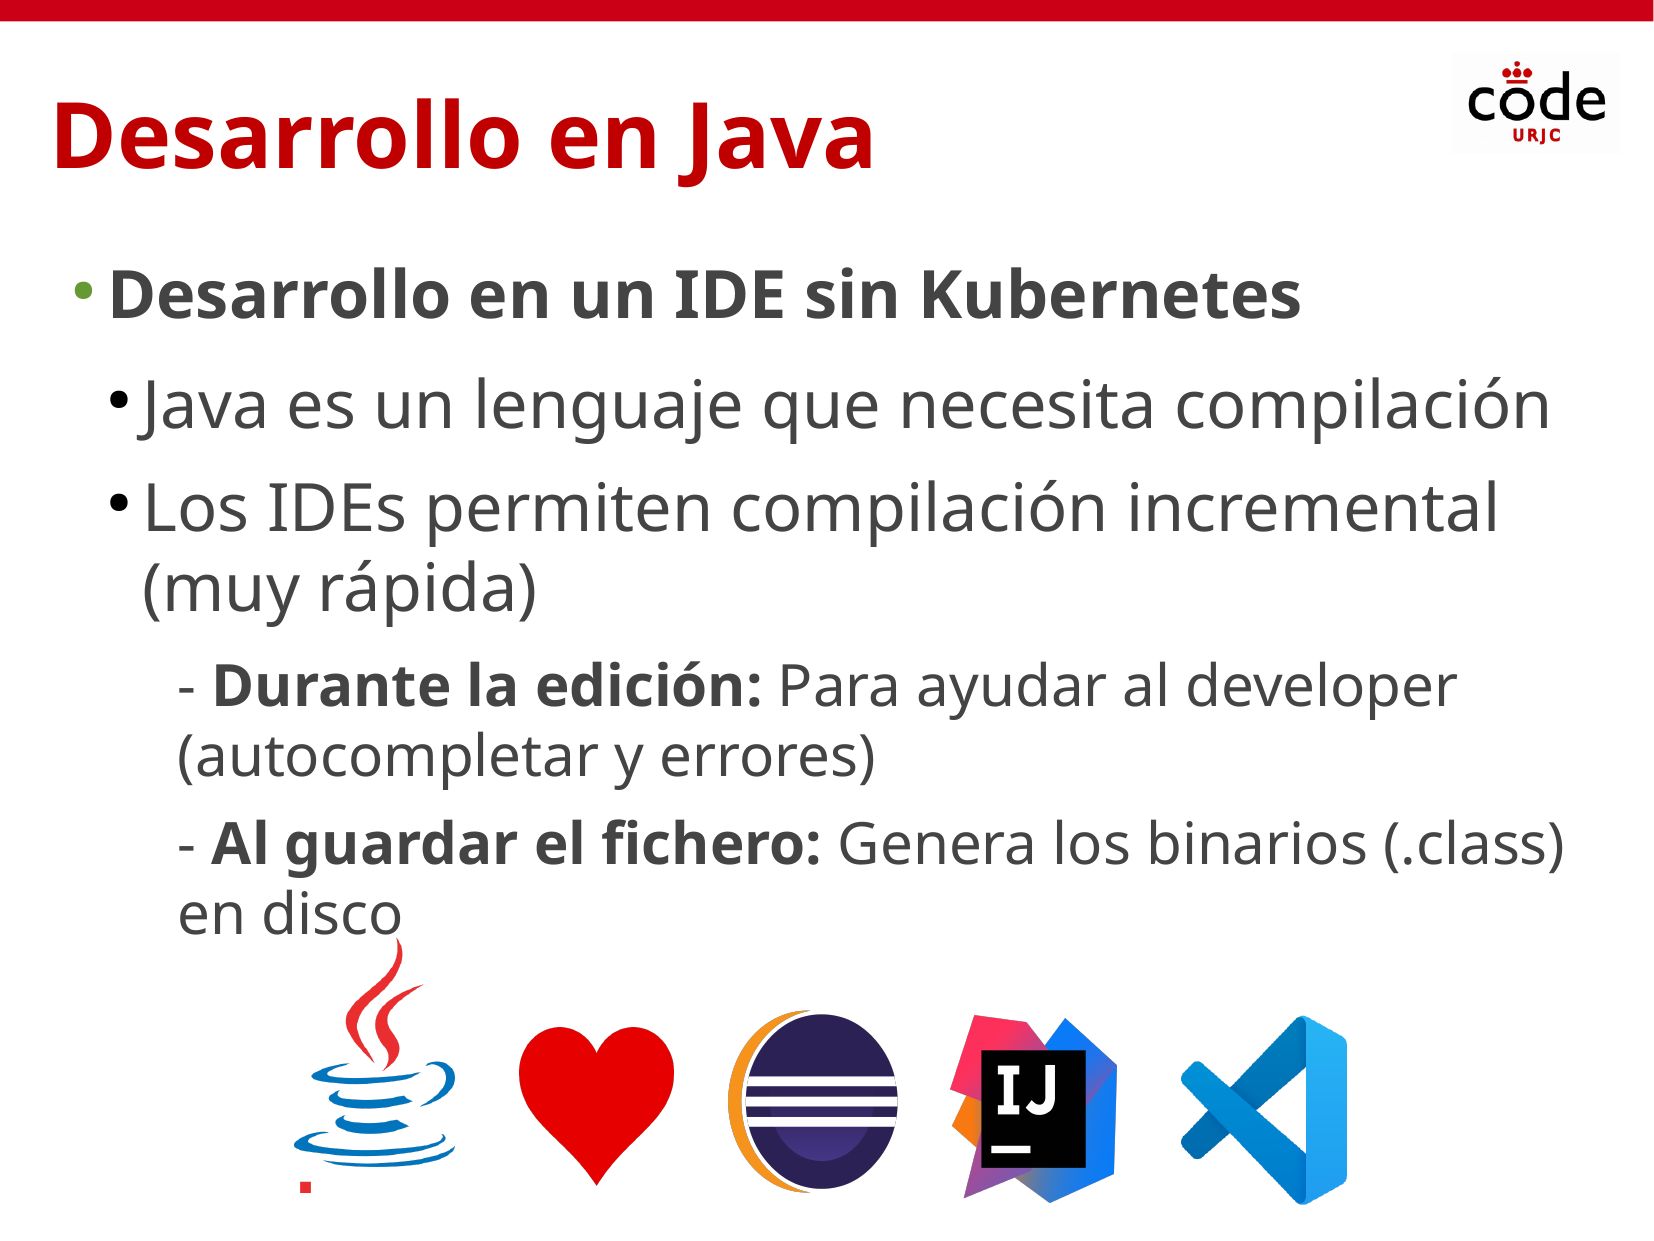

# Desarrollo en Java
Desarrollo en un IDE sin Kubernetes
Java es un lenguaje que necesita compilación
Los IDEs permiten compilación incremental (muy rápida)
- Durante la edición: Para ayudar al developer (autocompletar y errores)
- Al guardar el fichero: Genera los binarios (.class) en disco